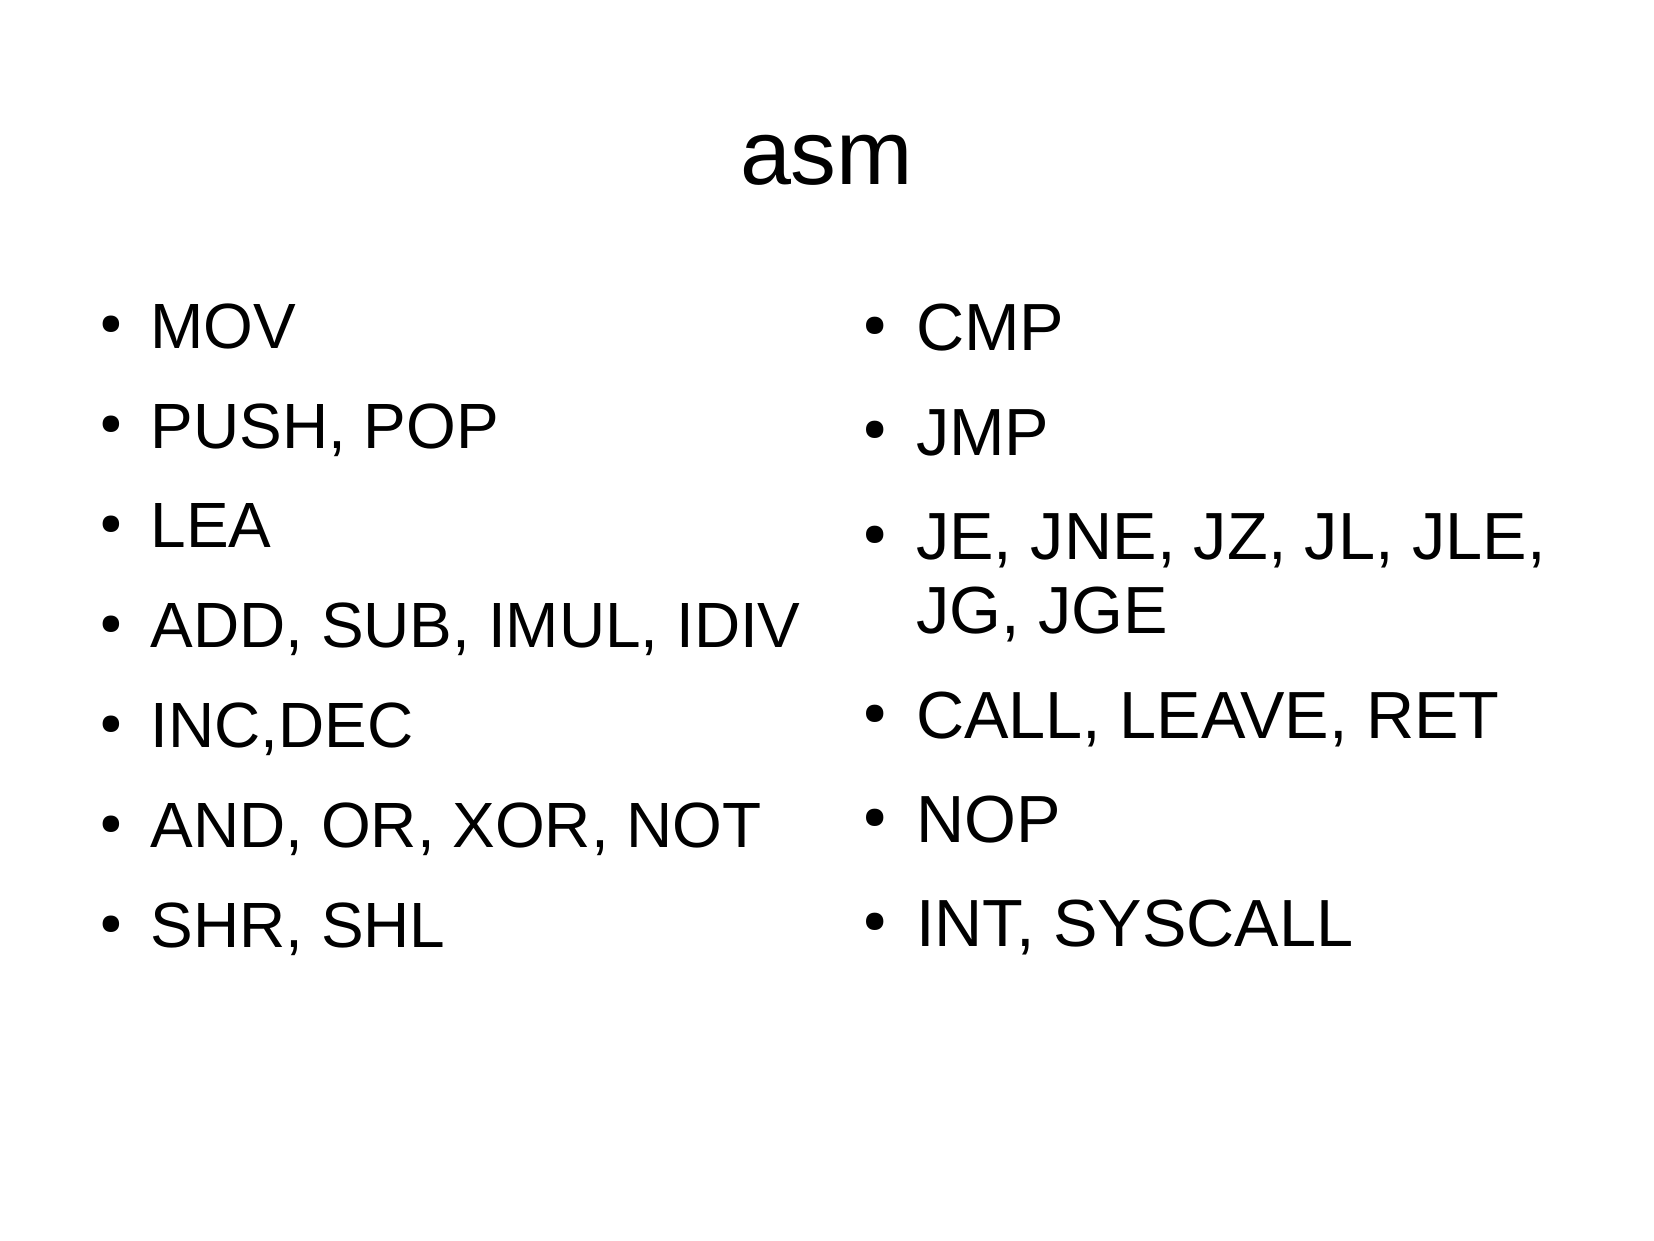

# asm
MOV
PUSH, POP
LEA
ADD, SUB, IMUL, IDIV
INC,DEC
AND, OR, XOR, NOT
SHR, SHL
CMP
JMP
JE, JNE, JZ, JL, JLE, JG, JGE
CALL, LEAVE, RET
NOP
INT, SYSCALL